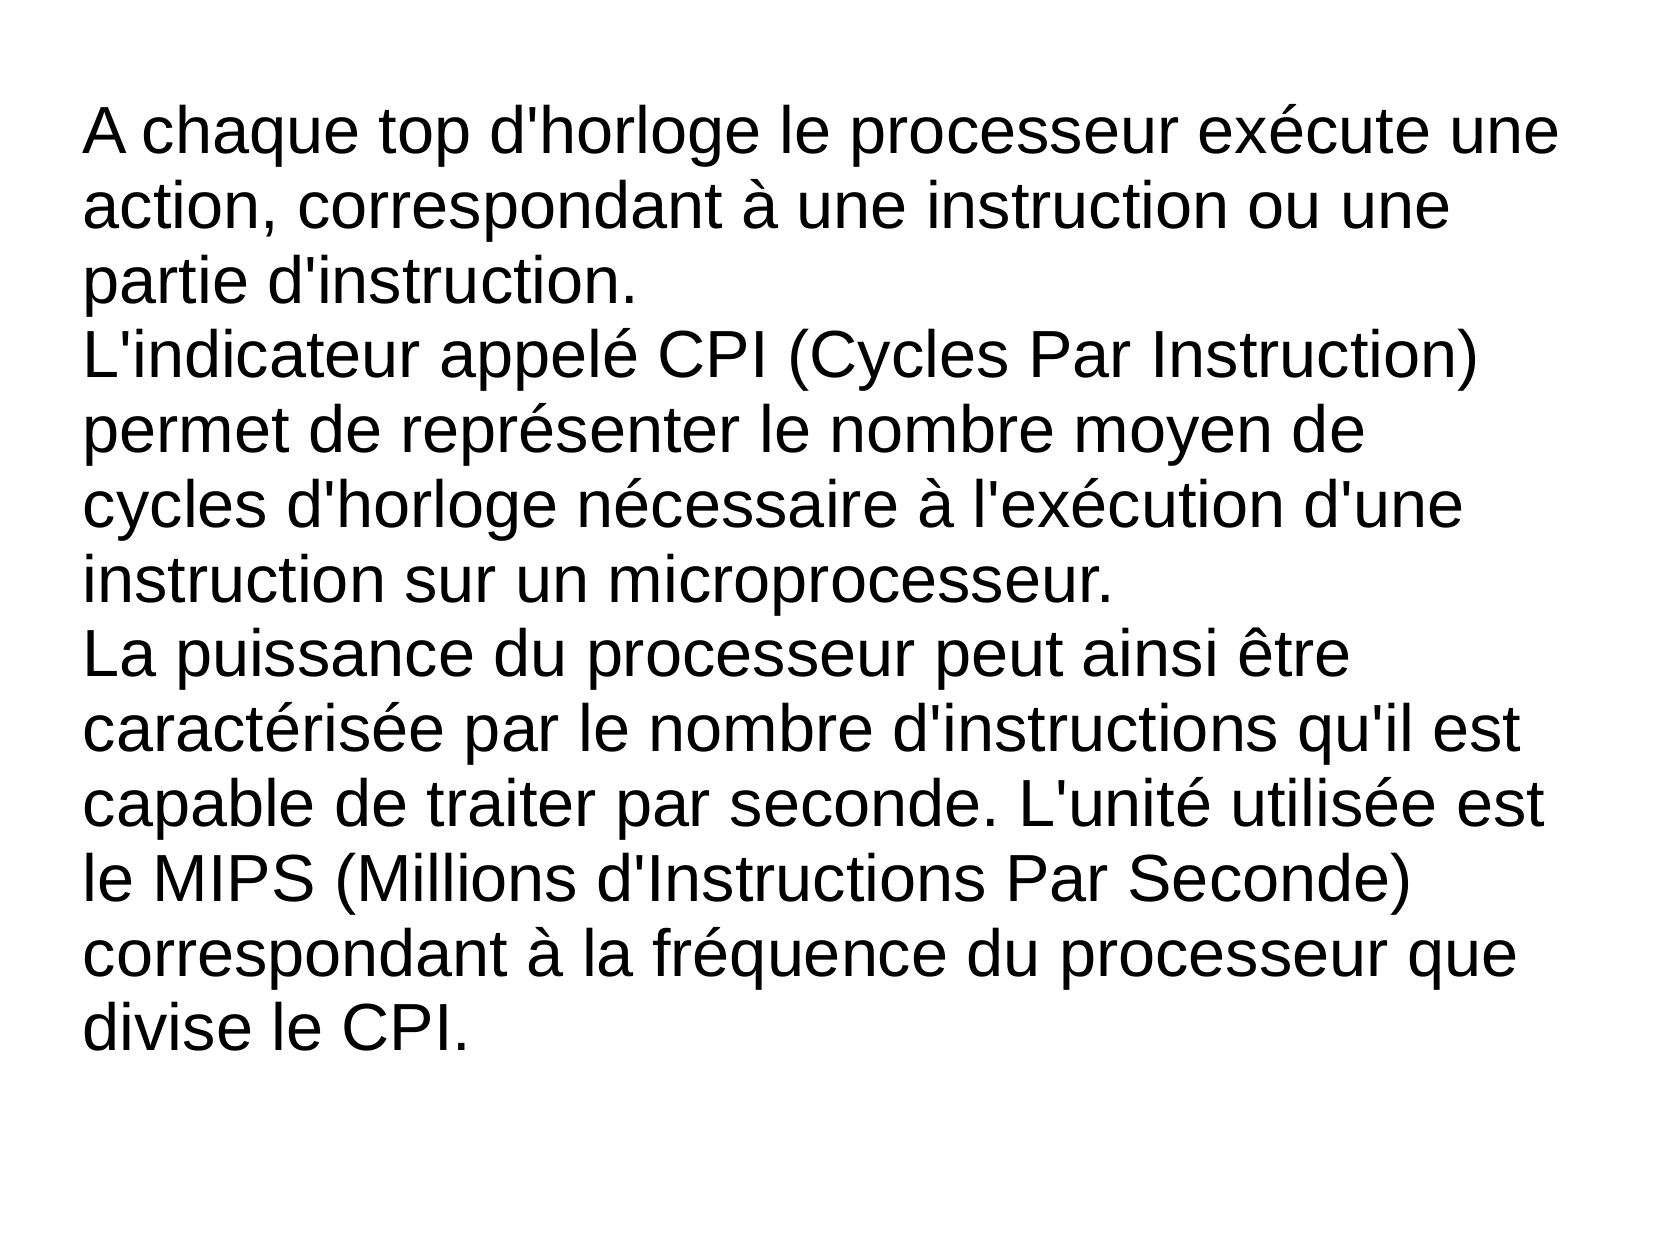

# A chaque top d'horloge le processeur exécute une action, correspondant à une instruction ou une partie d'instruction.
L'indicateur appelé CPI (Cycles Par Instruction) permet de représenter le nombre moyen de cycles d'horloge nécessaire à l'exécution d'une instruction sur un microprocesseur.
La puissance du processeur peut ainsi être caractérisée par le nombre d'instructions qu'il est capable de traiter par seconde. L'unité utilisée est le MIPS (Millions d'Instructions Par Seconde) correspondant à la fréquence du processeur que divise le CPI.